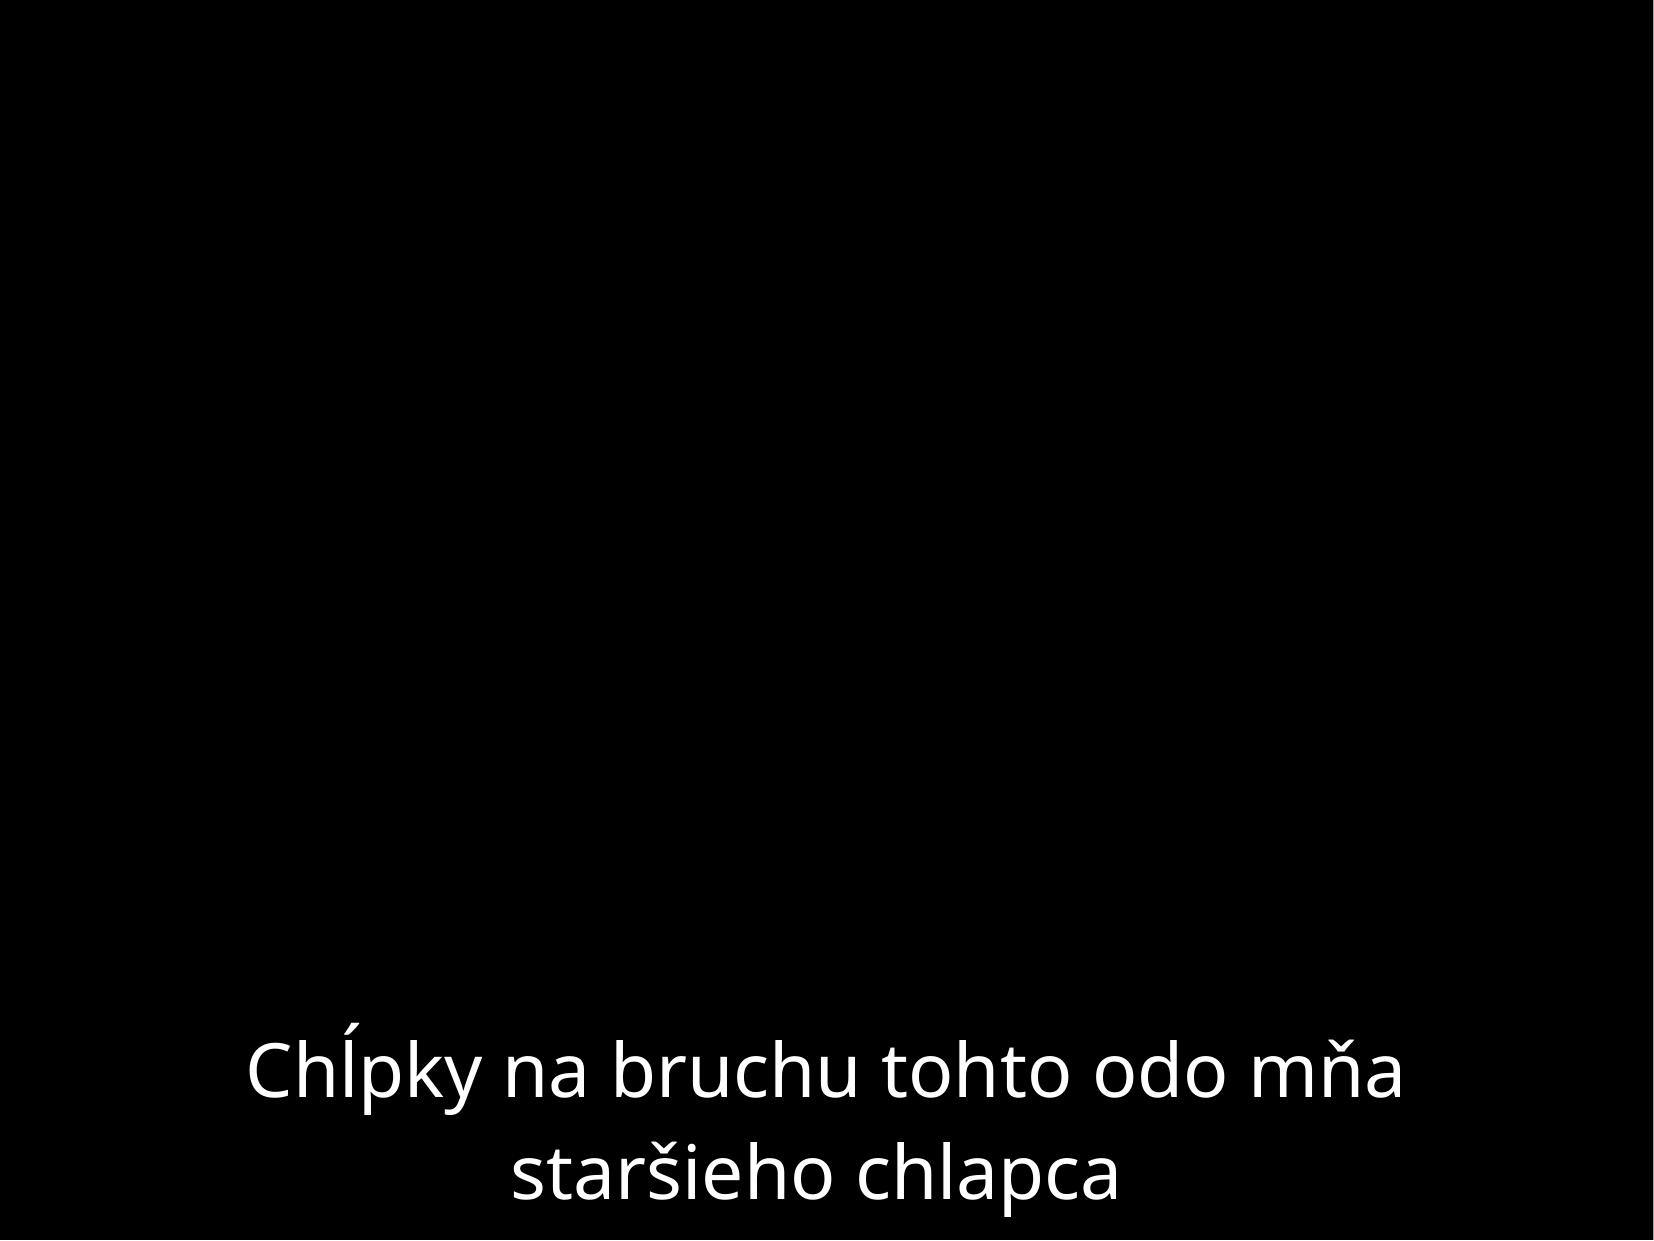

# Chĺpky na bruchu tohto odo mňa staršieho chlapca